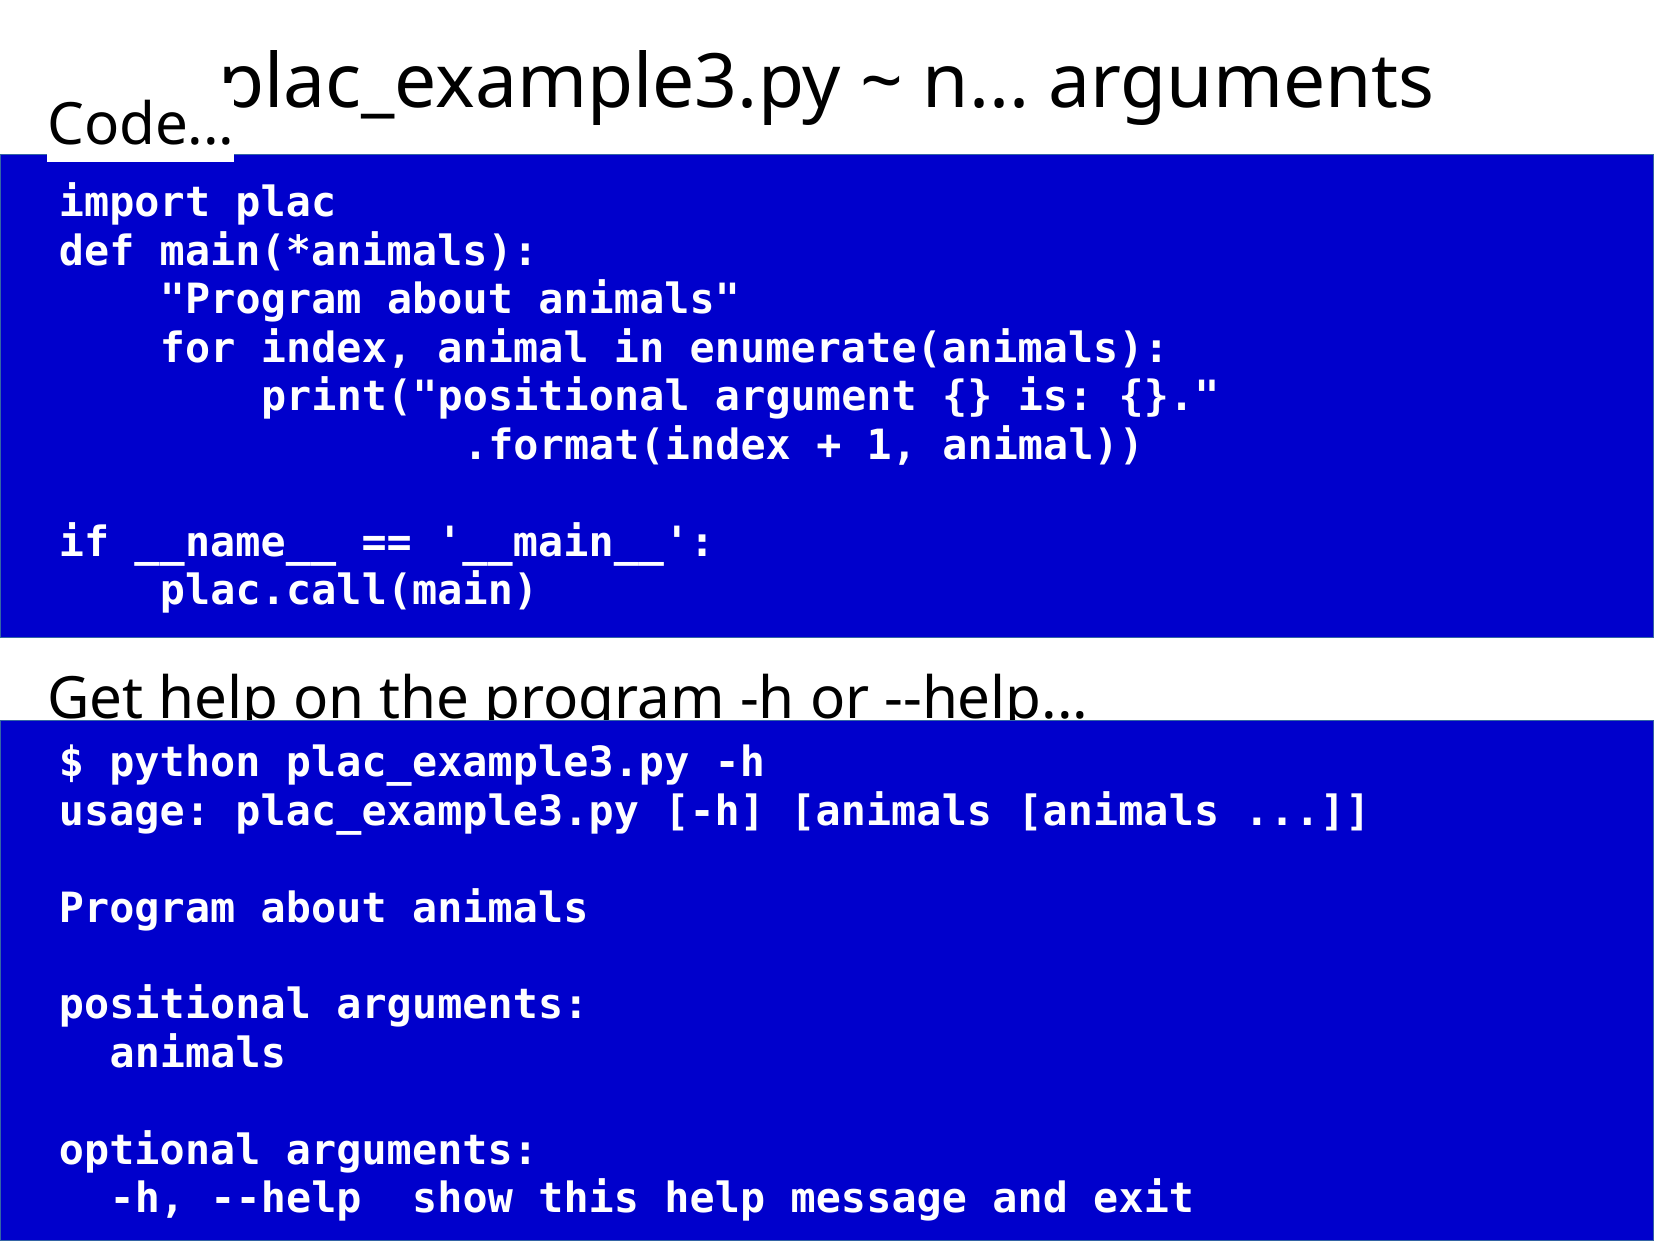

# plac_example3.py ~ n... arguments
Code...
import plac
def main(*animals):
 "Program about animals"
 for index, animal in enumerate(animals):
 print("positional argument {} is: {}."
 .format(index + 1, animal))
if __name__ == '__main__':
 plac.call(main)
Get help on the program -h or --help...
$ python plac_example3.py -h
usage: plac_example3.py [-h] [animals [animals ...]]
Program about animals
positional arguments:
 animals
optional arguments:
 -h, --help show this help message and exit